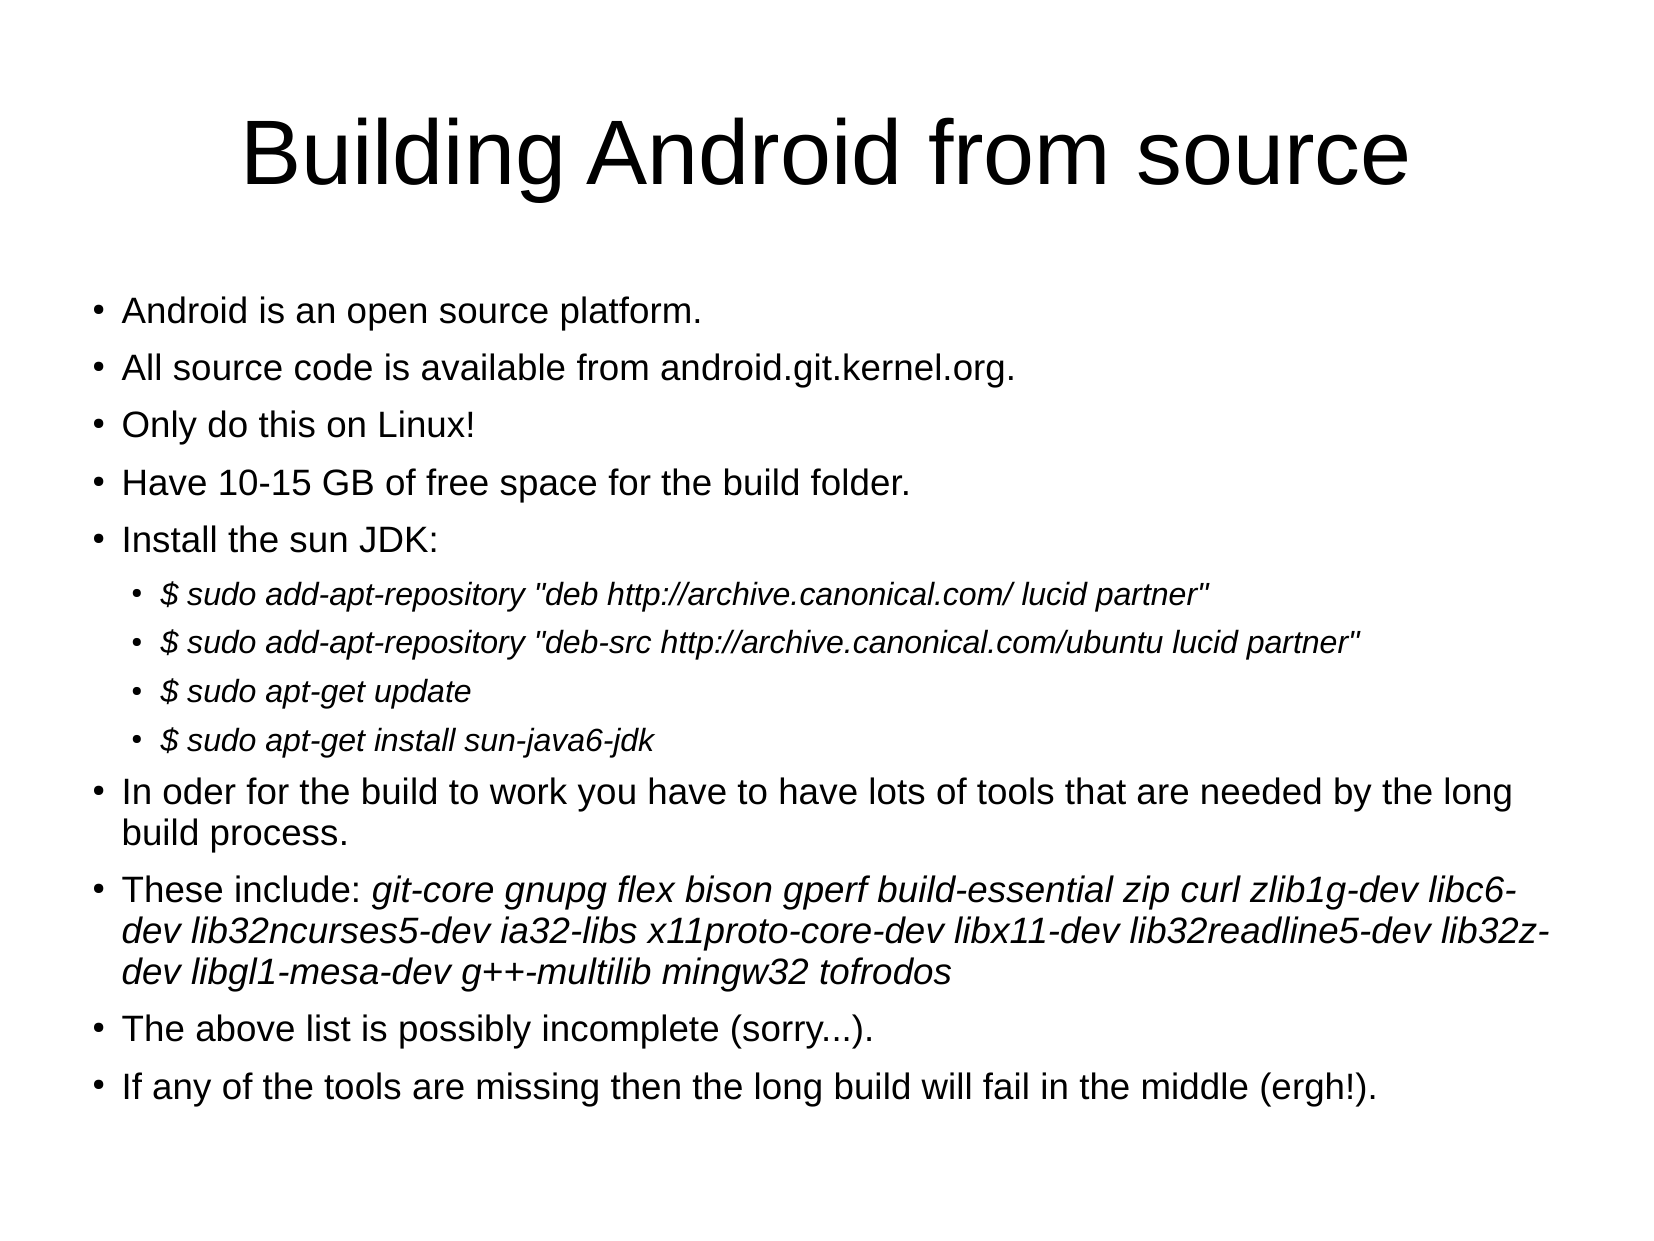

# Building Android from source
Android is an open source platform.
All source code is available from android.git.kernel.org.
Only do this on Linux!
Have 10-15 GB of free space for the build folder.
Install the sun JDK:
$ sudo add-apt-repository "deb http://archive.canonical.com/ lucid partner"
$ sudo add-apt-repository "deb-src http://archive.canonical.com/ubuntu lucid partner"
$ sudo apt-get update
$ sudo apt-get install sun-java6-jdk
In oder for the build to work you have to have lots of tools that are needed by the long build process.
These include: git-core gnupg flex bison gperf build-essential zip curl zlib1g-dev libc6-dev lib32ncurses5-dev ia32-libs x11proto-core-dev libx11-dev lib32readline5-dev lib32z-dev libgl1-mesa-dev g++-multilib mingw32 tofrodos
The above list is possibly incomplete (sorry...).
If any of the tools are missing then the long build will fail in the middle (ergh!).